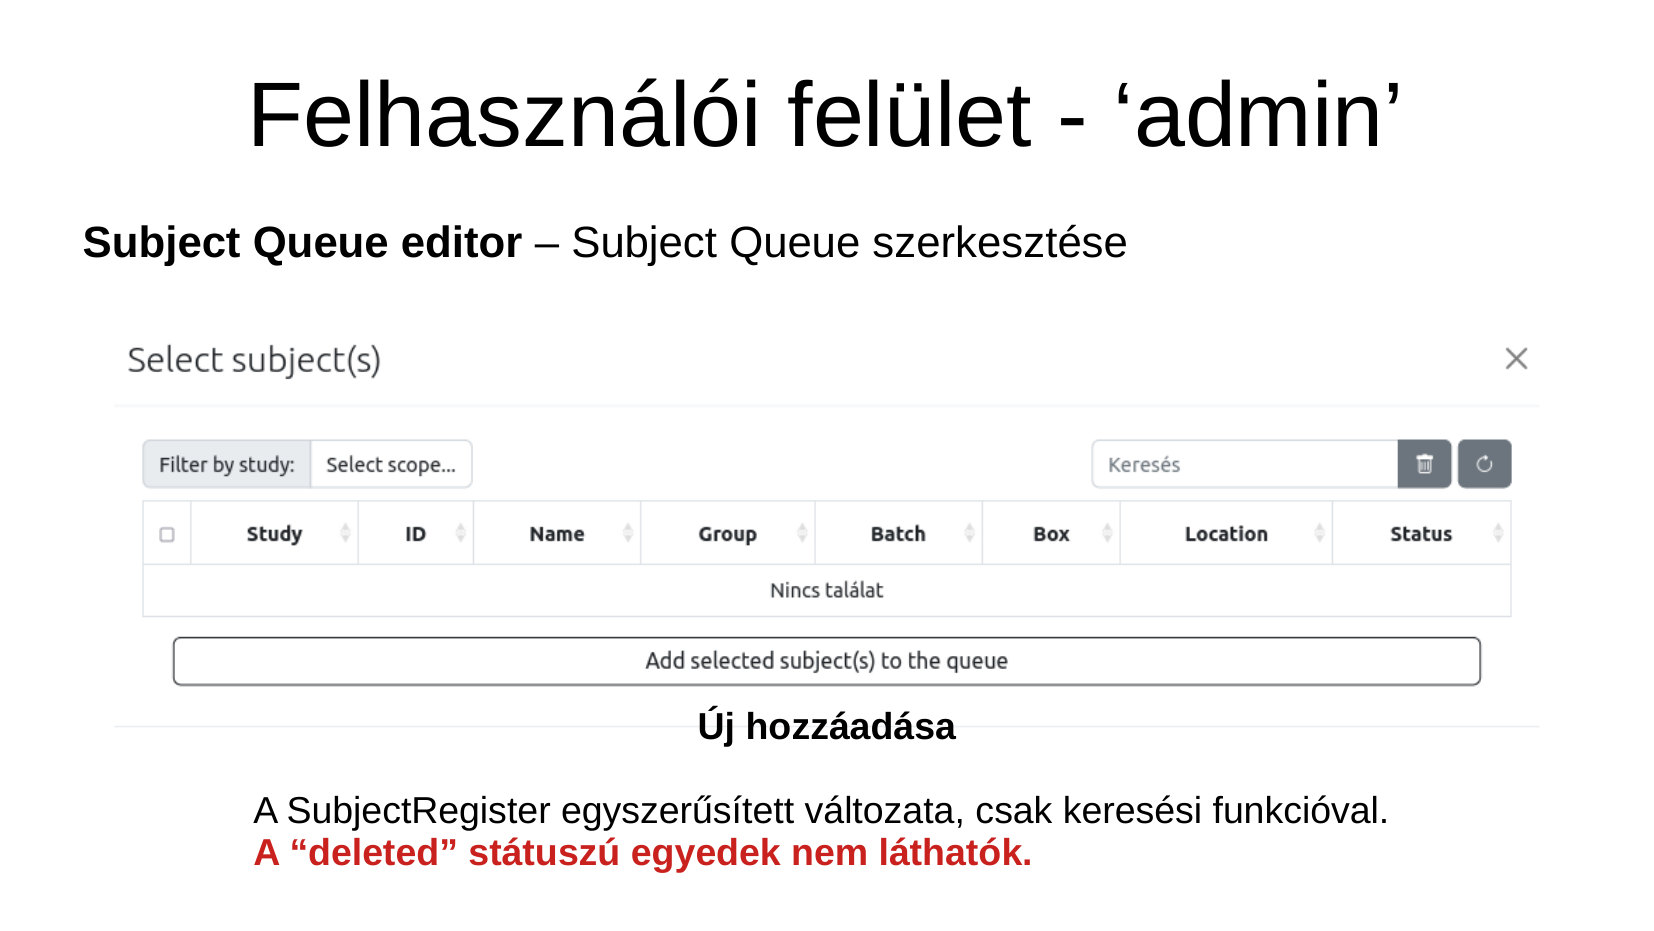

# Felhasználói felület - ‘admin’
Subject Queue editor – Subject Queue szerkesztése
Új hozzáadása
A SubjectRegister egyszerűsített változata, csak keresési funkcióval.
A “deleted” státuszú egyedek nem láthatók.